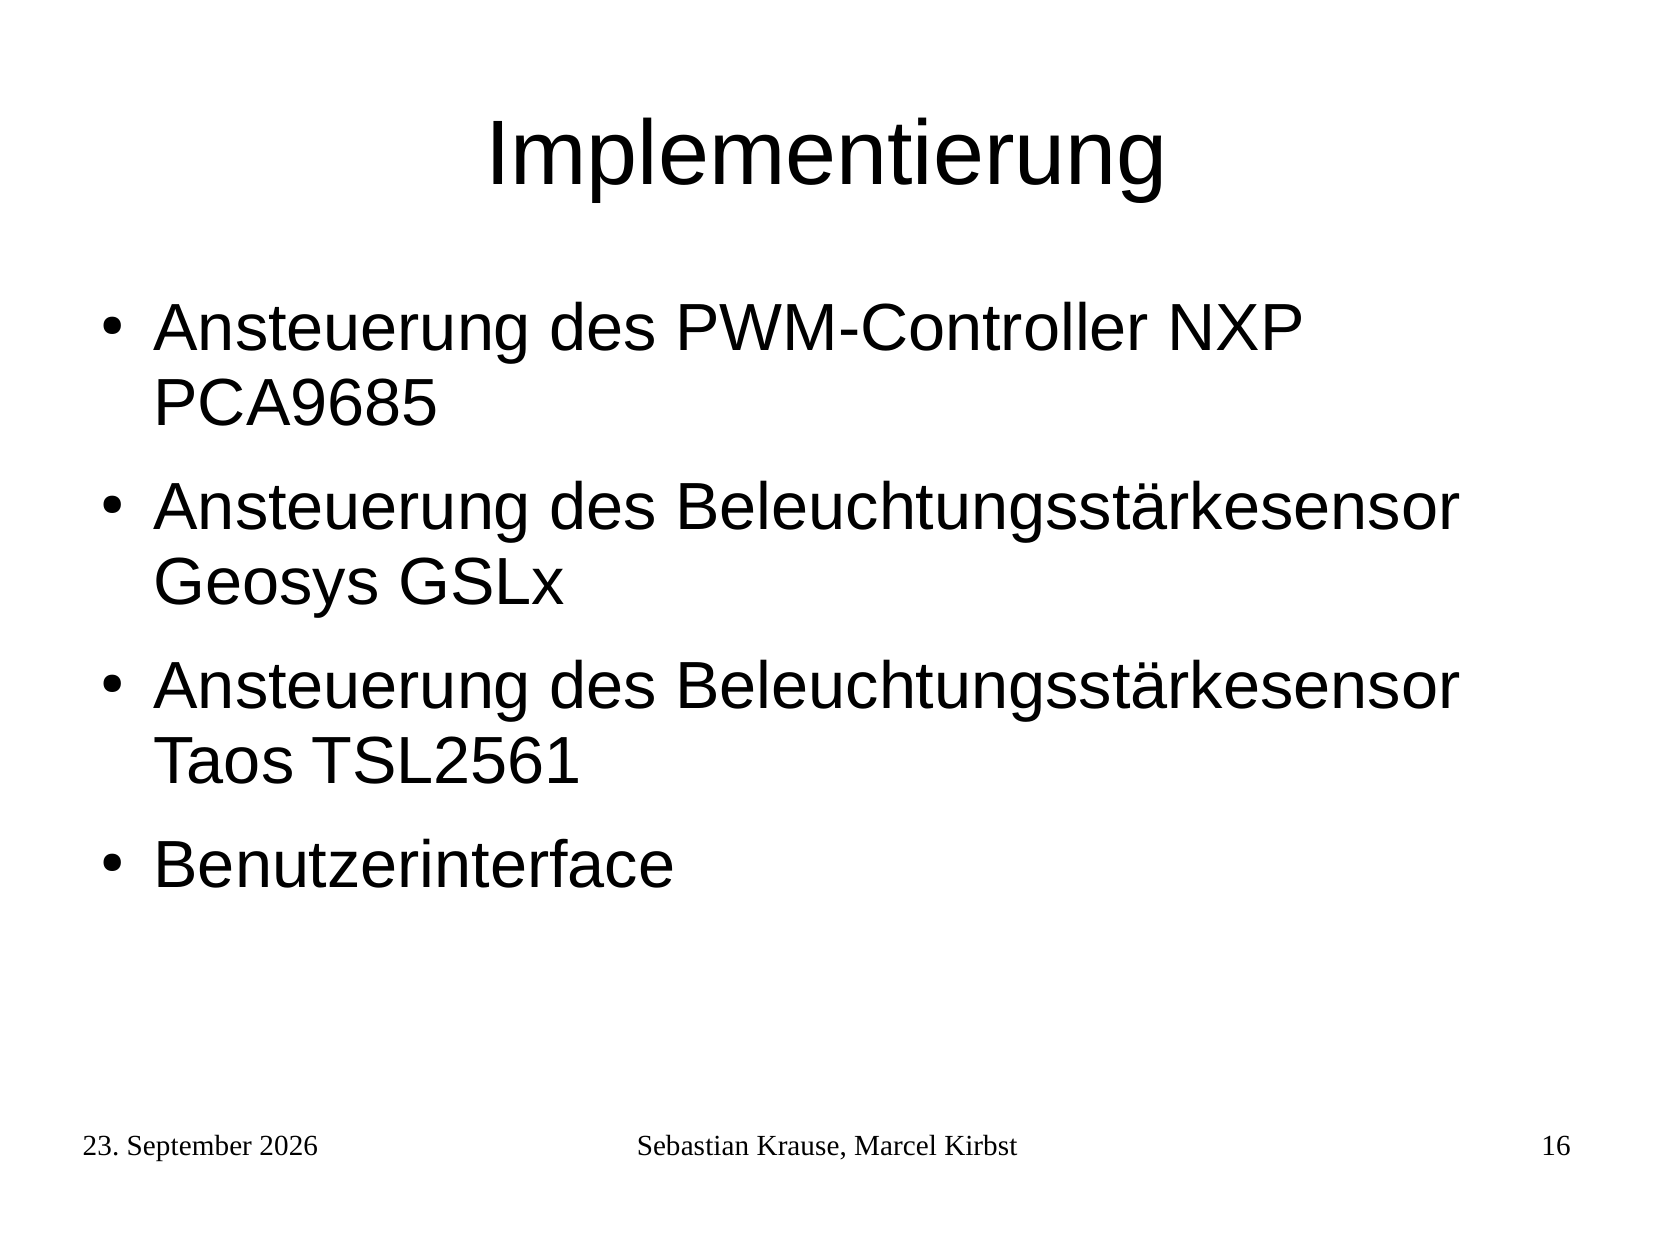

# Implementierung
Ansteuerung des PWM-Controller NXP PCA9685
Ansteuerung des Beleuchtungsstärkesensor Geosys GSLx
Ansteuerung des Beleuchtungsstärkesensor Taos TSL2561
Benutzerinterface
Sebastian Krause, Marcel Kirbst
16